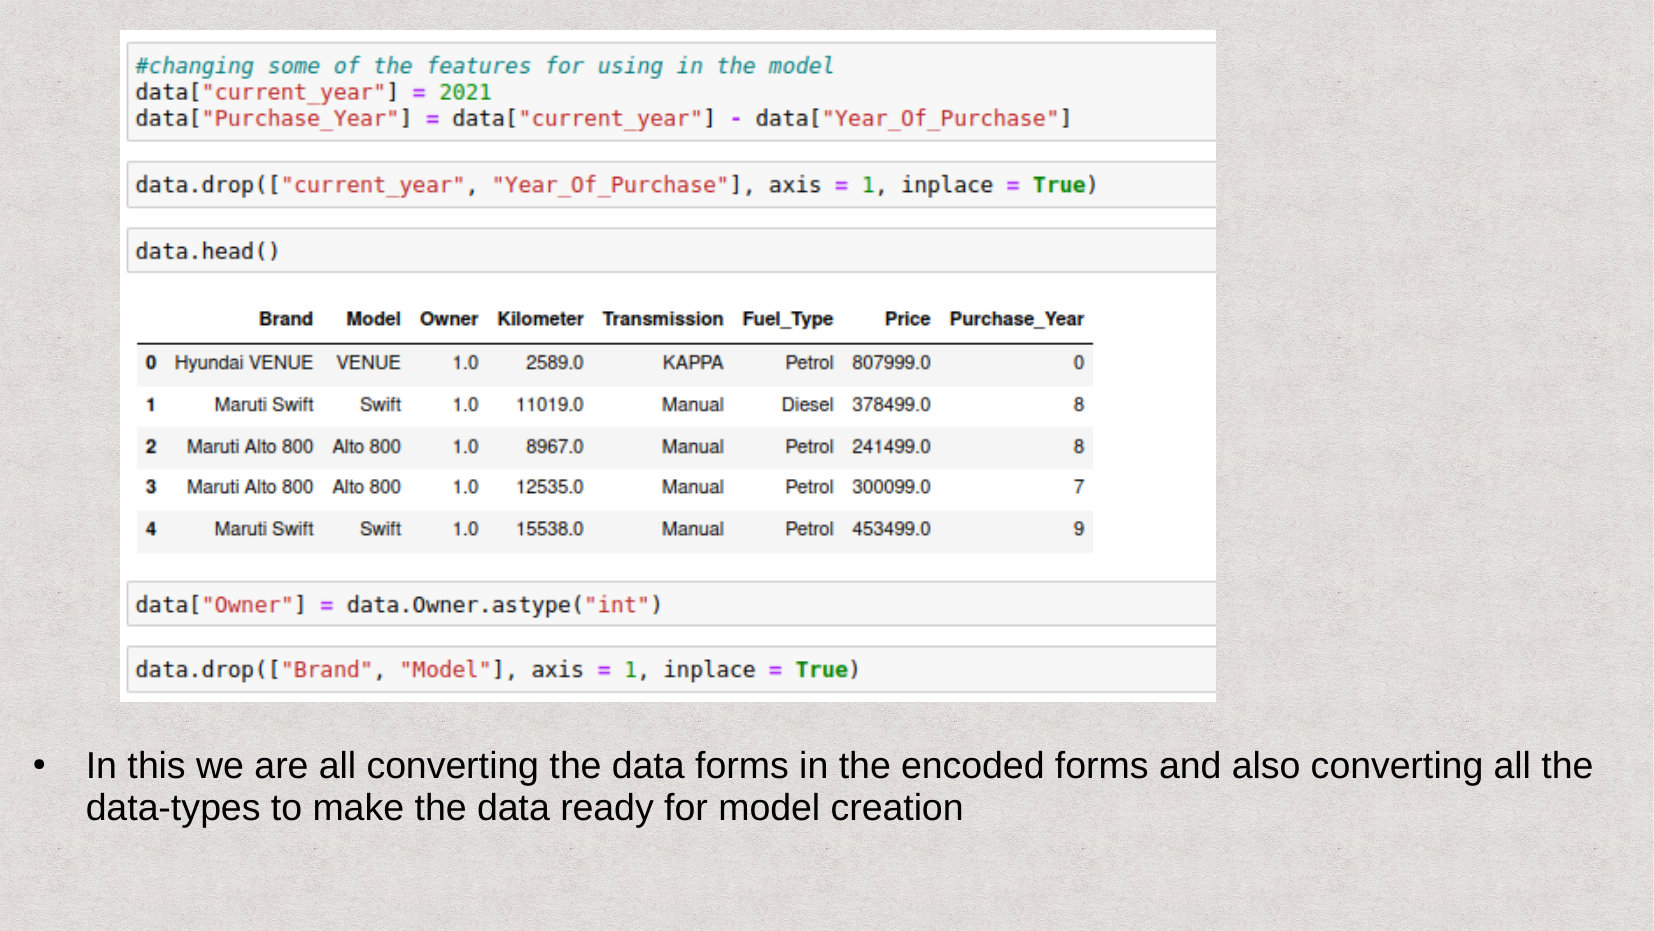

# In this we are all converting the data forms in the encoded forms and also converting all the data-types to make the data ready for model creation